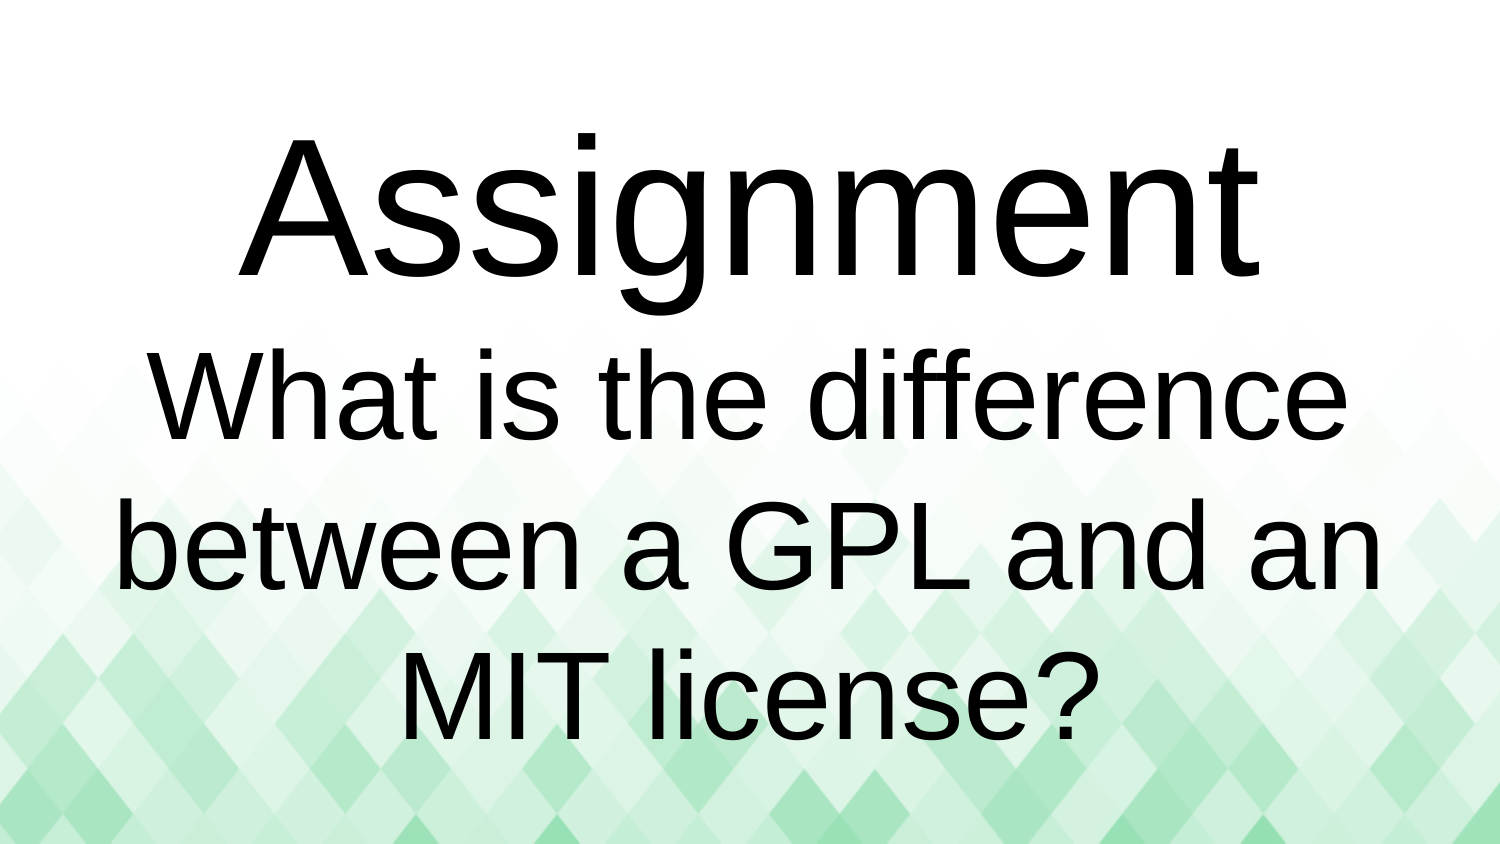

# Assignment What is the difference between a GPL and an MIT license?